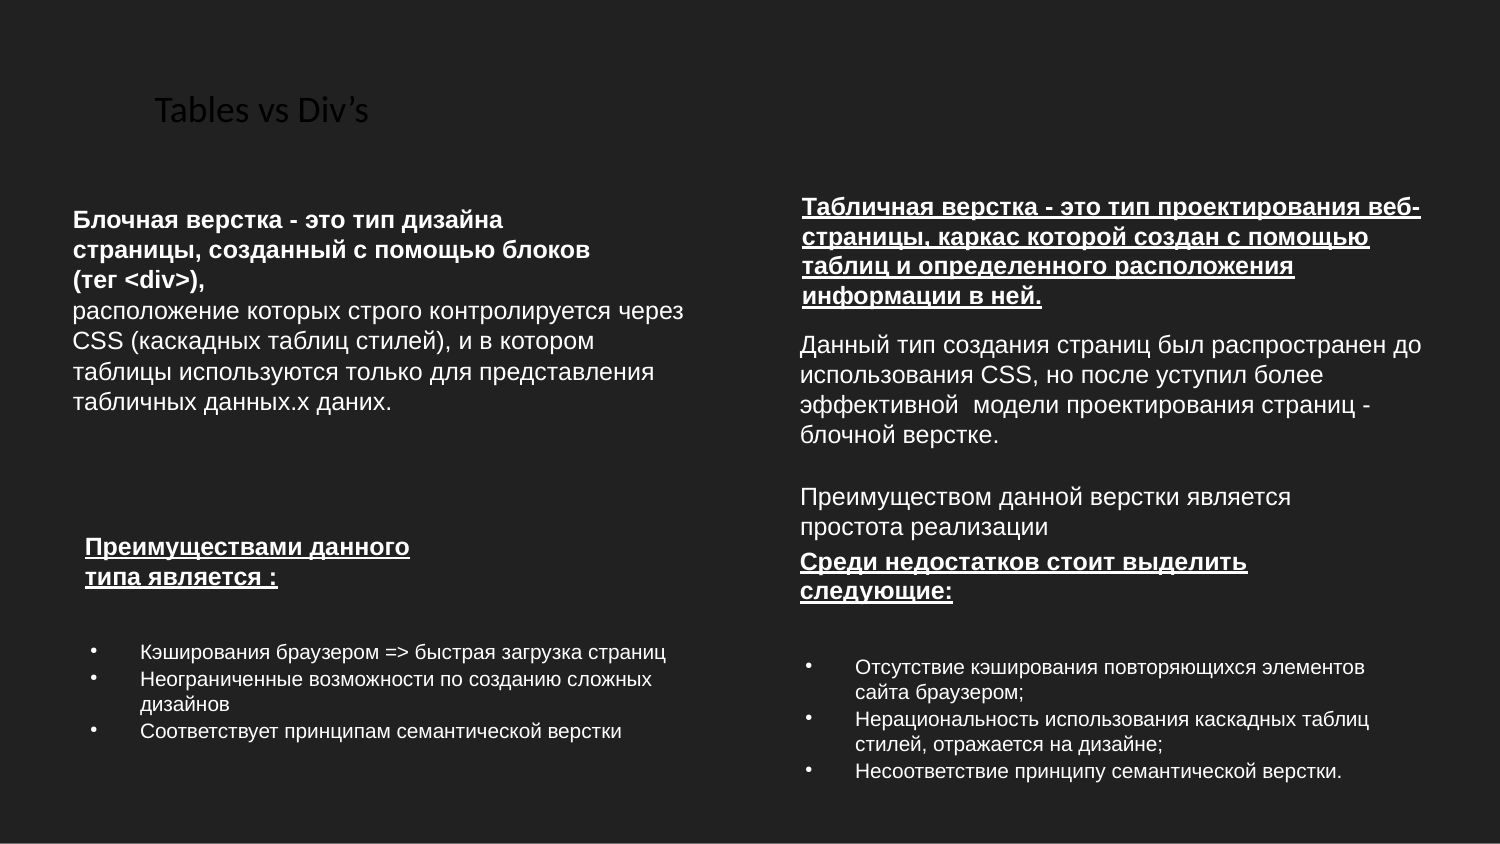

# Tables vs Div’s
Табличная верстка - это тип проектирования веб-страницы, каркас которой создан с помощью таблиц и определенного расположения информации в ней.
Блочная верстка - это тип дизайна страницы, созданный с помощью блоков (тег <div>),
расположение которых строго контролируется через CSS (каскадных таблиц стилей), и в котором
Данный тип создания страниц был распространен до использования CSS, но после уступил более эффективной модели проектирования страниц - блочной верстке.
таблицы используются только для представления табличных данных.х даних.
Преимуществом данной верстки является простота реализации
Преимуществами данного типа является :
Среди недостатков стоит выделить следующие:
Кэширования браузером => быстрая загрузка страниц
Неограниченные возможности по созданию сложных дизайнов
Соответствует принципам семантической верстки
Отсутствие кэширования повторяющихся элементов сайта браузером;
Нерациональность использования каскадных таблиц стилей, отражается на дизайне;
Несоответствие принципу семантической верстки.